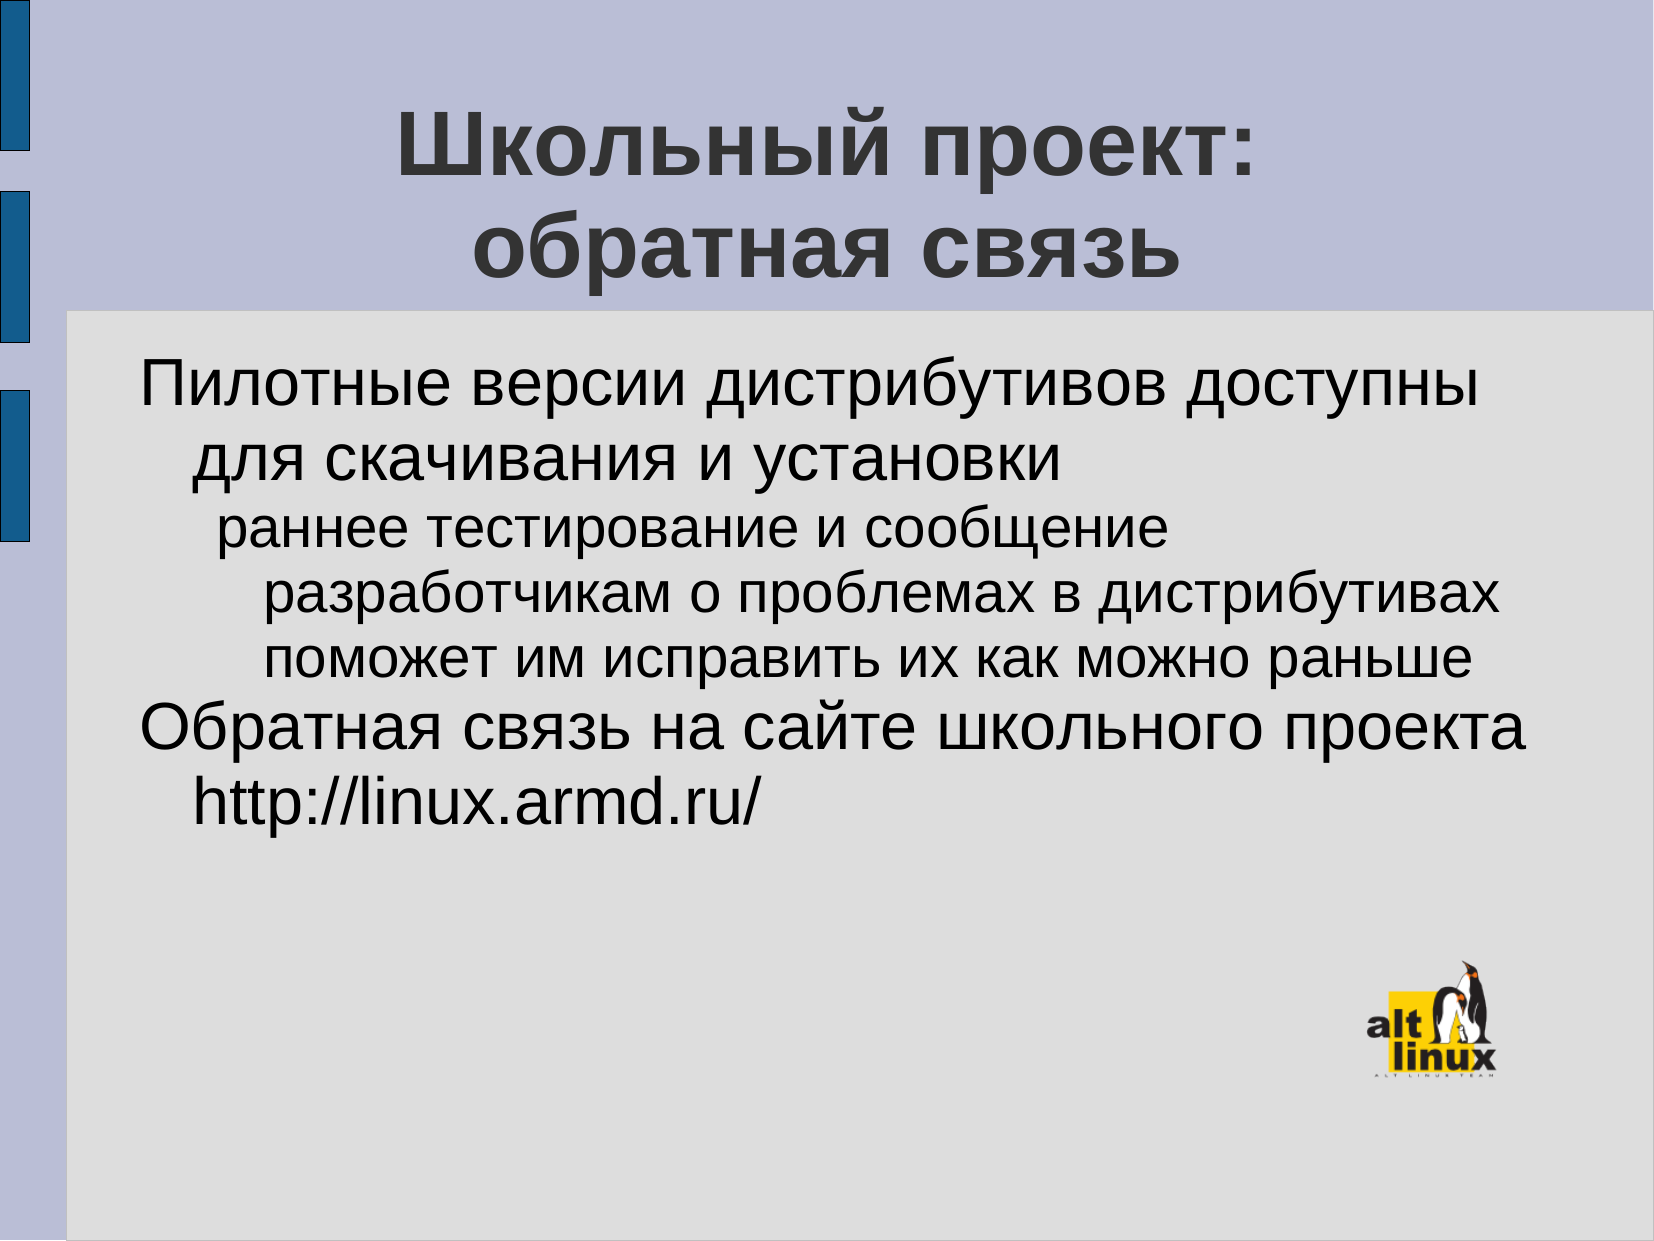

# Школьный проект: обратная связь
Пилотные версии дистрибутивов доступны для скачивания и установки
раннее тестирование и сообщение разработчикам о проблемах в дистрибутивах поможет им исправить их как можно раньше
Обратная связь на сайте школьного проекта http://linux.armd.ru/